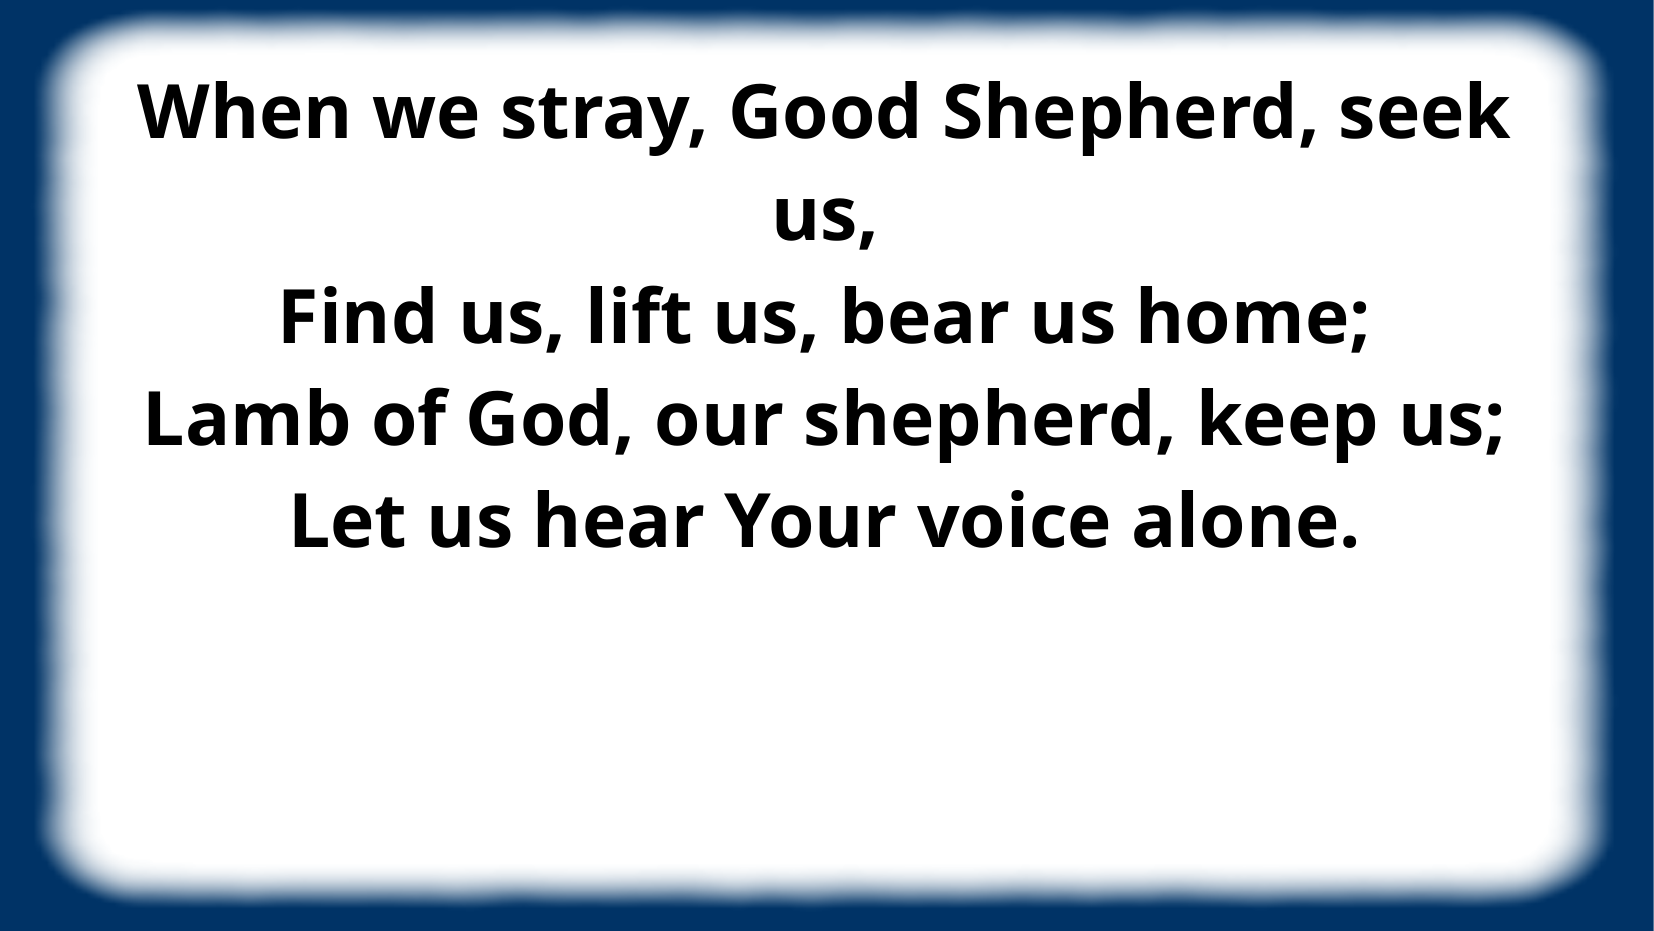

When we stray, Good Shepherd, seek us,
Find us, lift us, bear us home;
Lamb of God, our shepherd, keep us;
Let us hear Your voice alone.